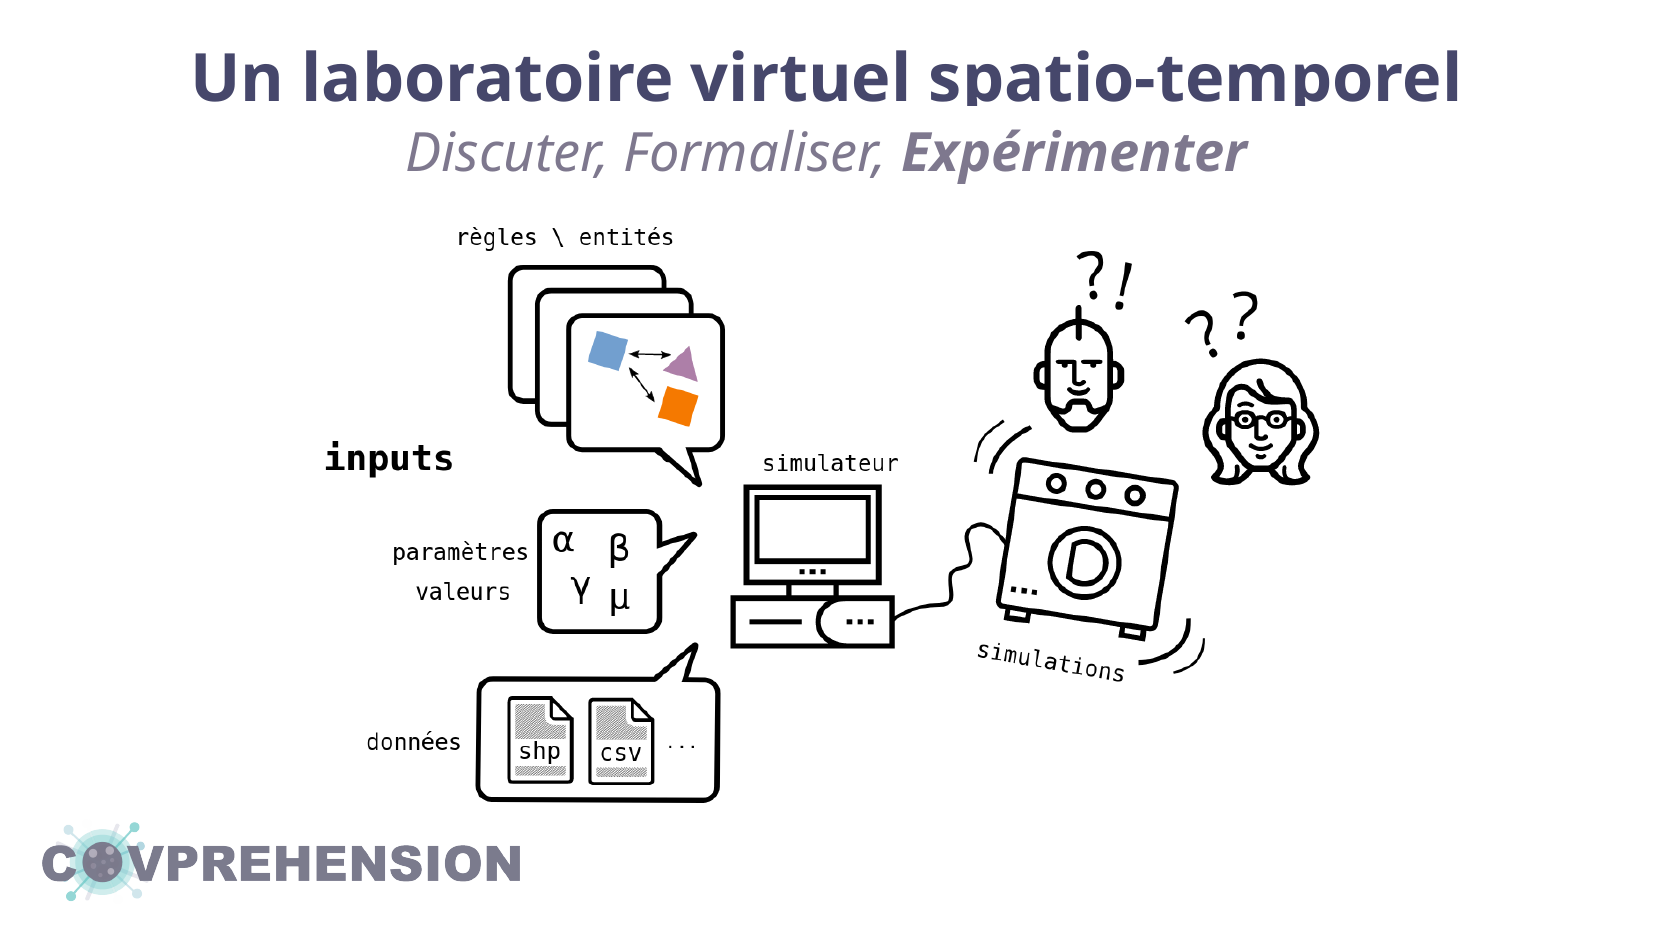

# Un laboratoire virtuel spatio-temporel
Discuter, Formaliser, Expérimenter